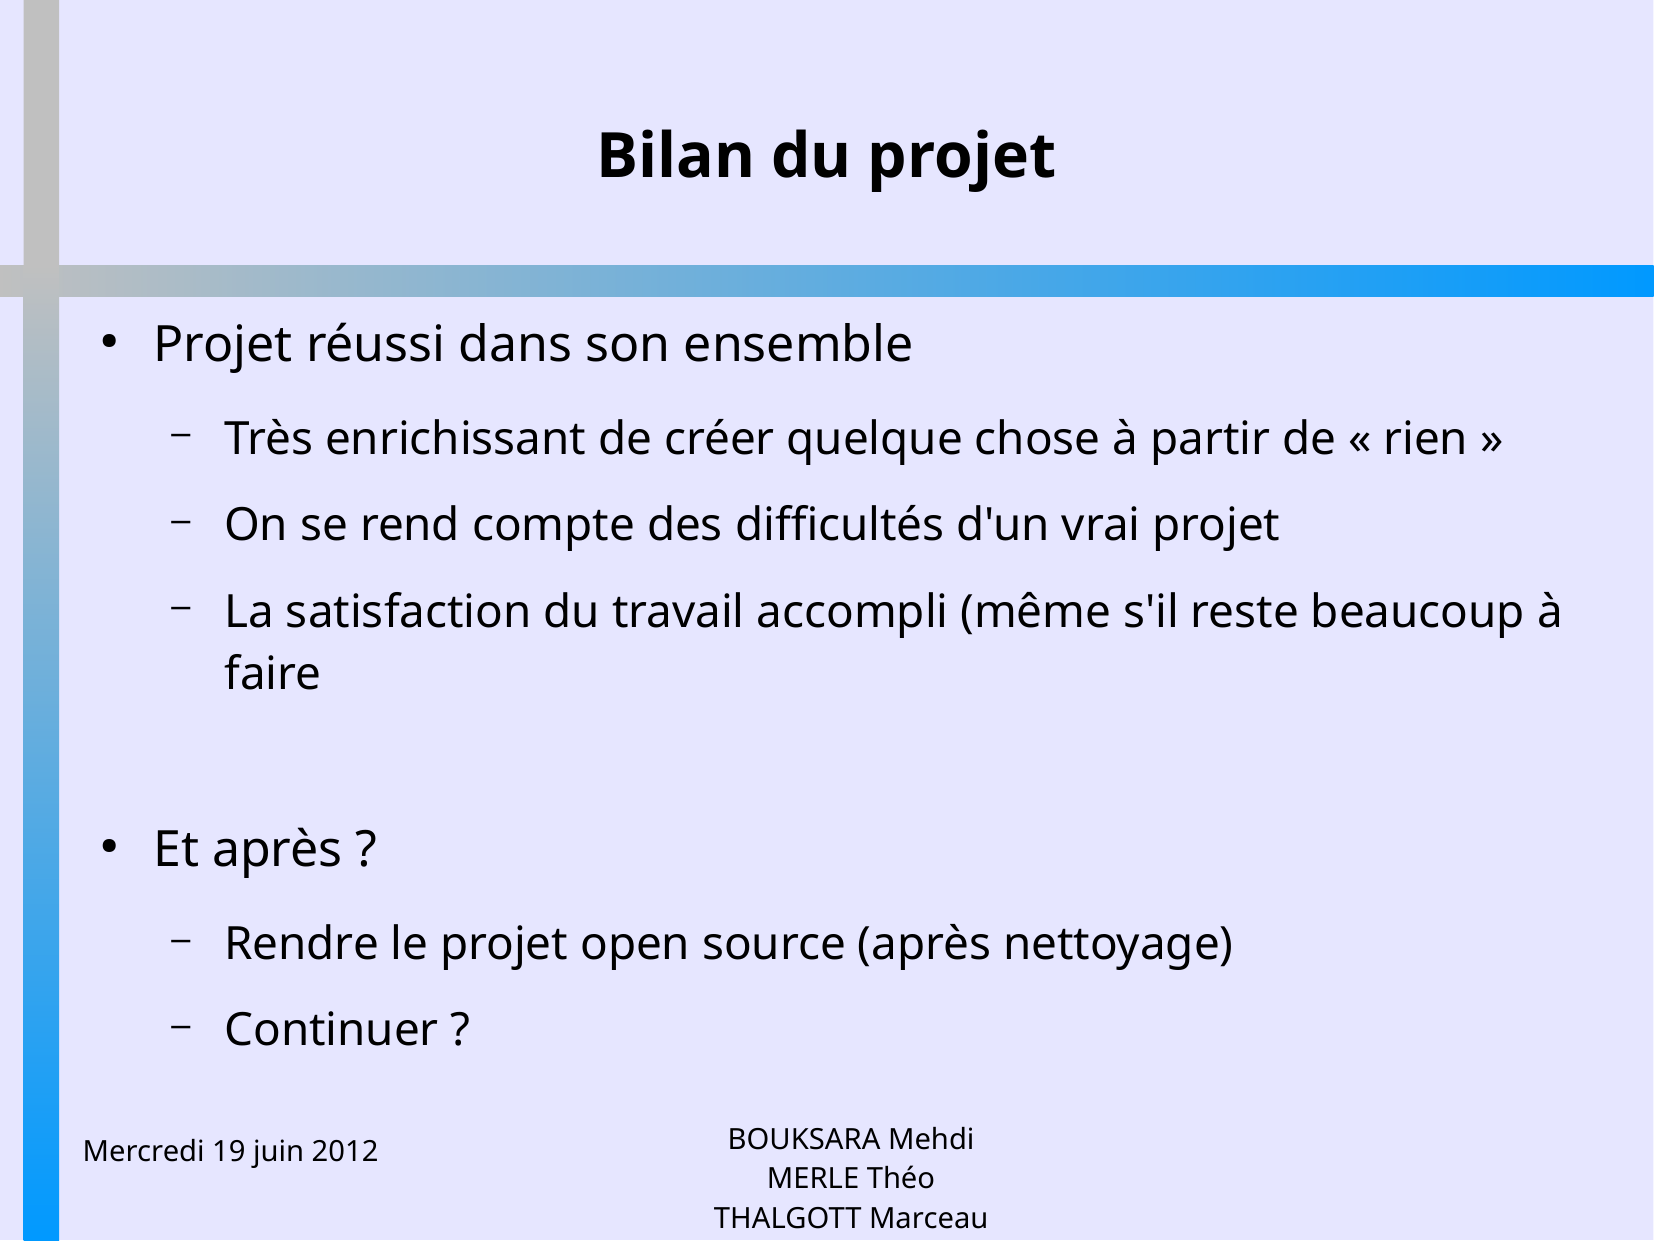

# Bilan du projet
Projet réussi dans son ensemble
Très enrichissant de créer quelque chose à partir de « rien »
On se rend compte des difficultés d'un vrai projet
La satisfaction du travail accompli (même s'il reste beaucoup à faire
Et après ?
Rendre le projet open source (après nettoyage)
Continuer ?